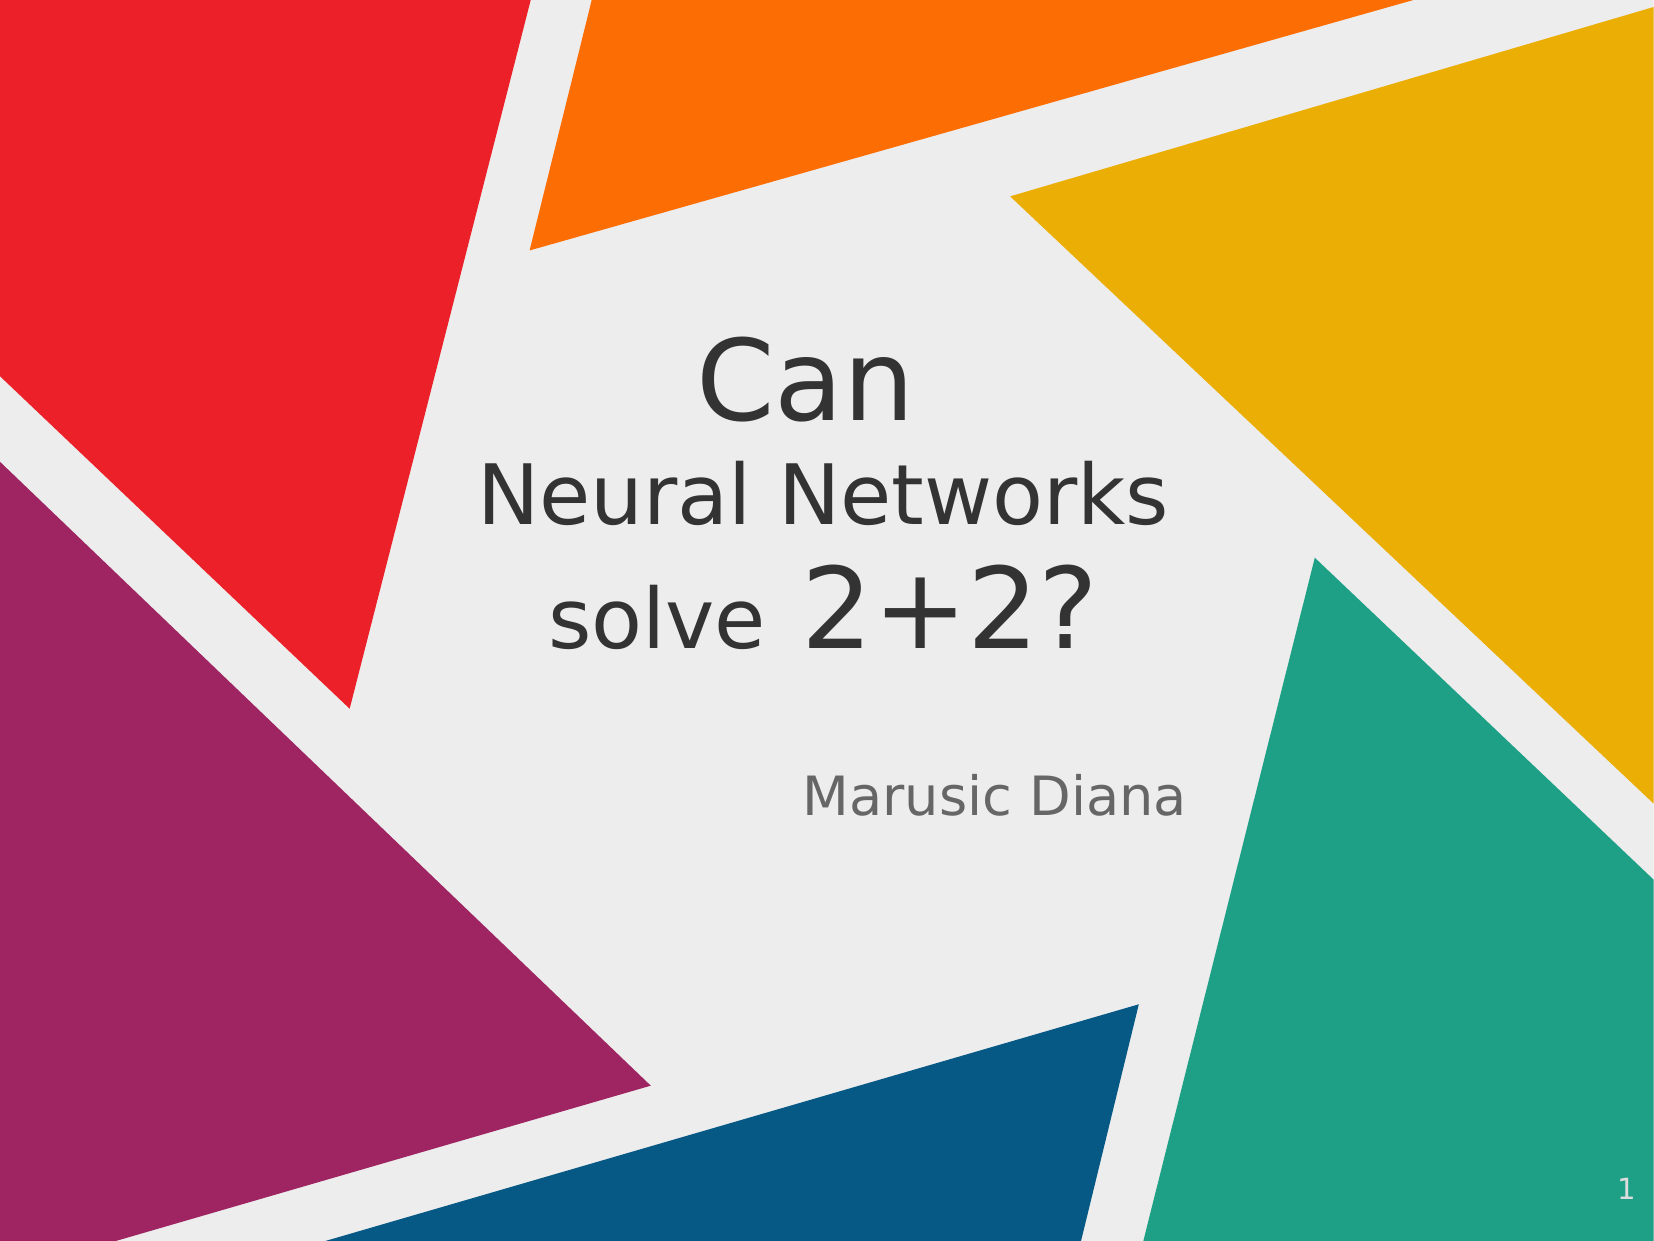

# Can Neural Networks solve 2+2?
Marusic Diana
1